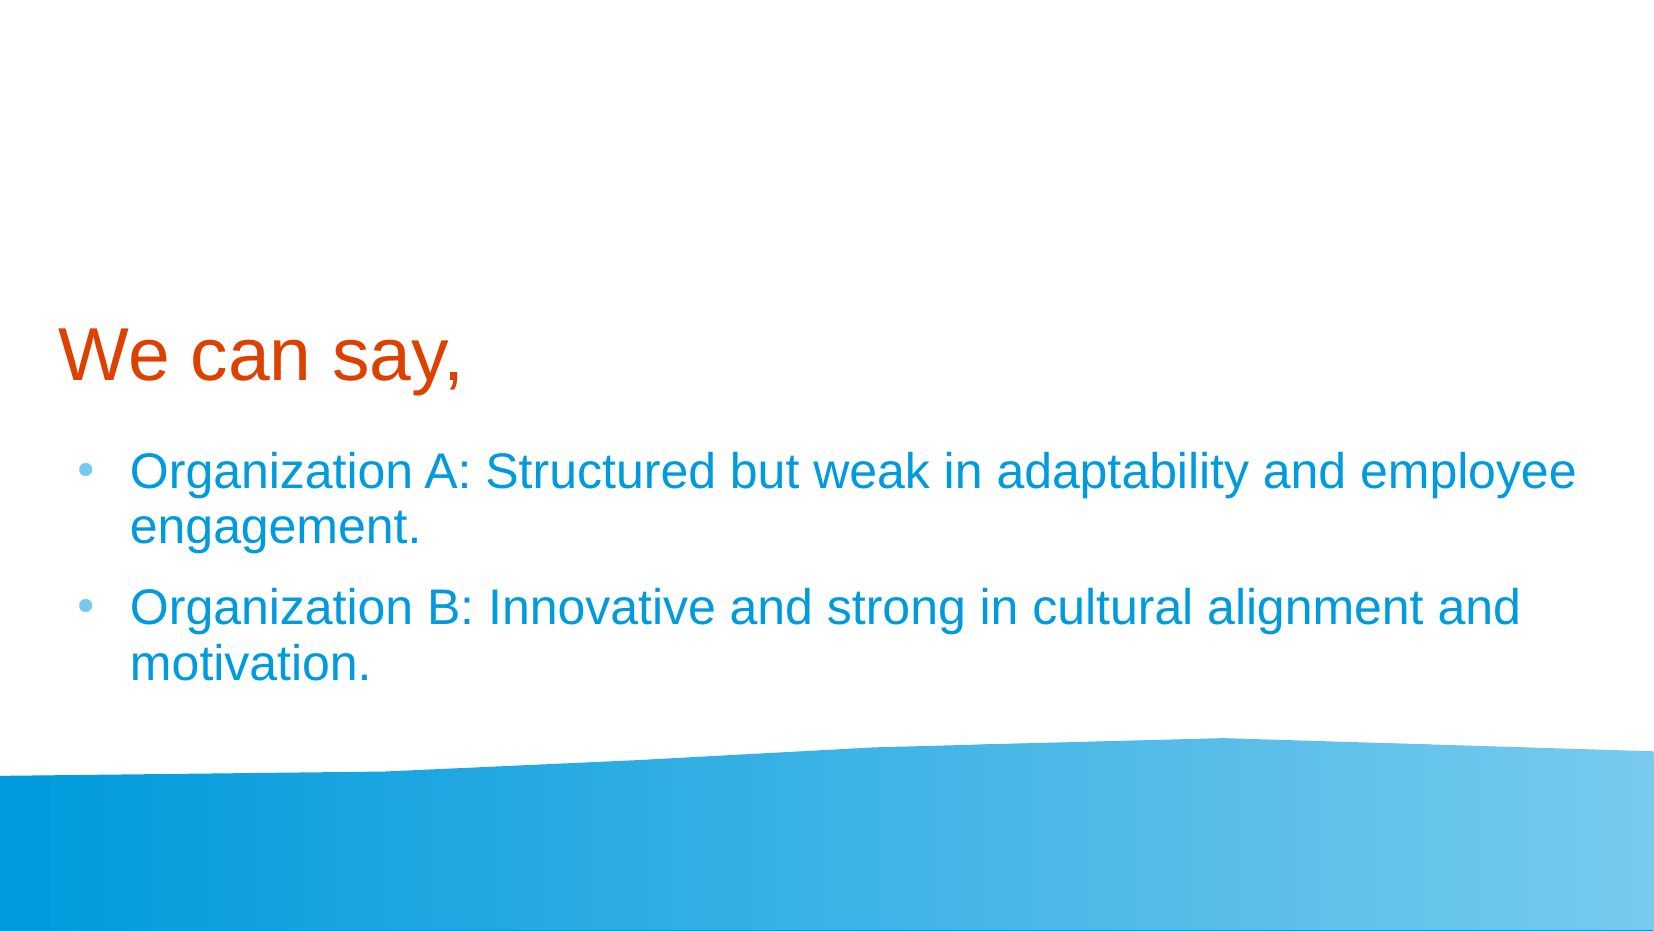

# We can say,
Organization A: Structured but weak in adaptability and employee engagement.
Organization B: Innovative and strong in cultural alignment and motivation.